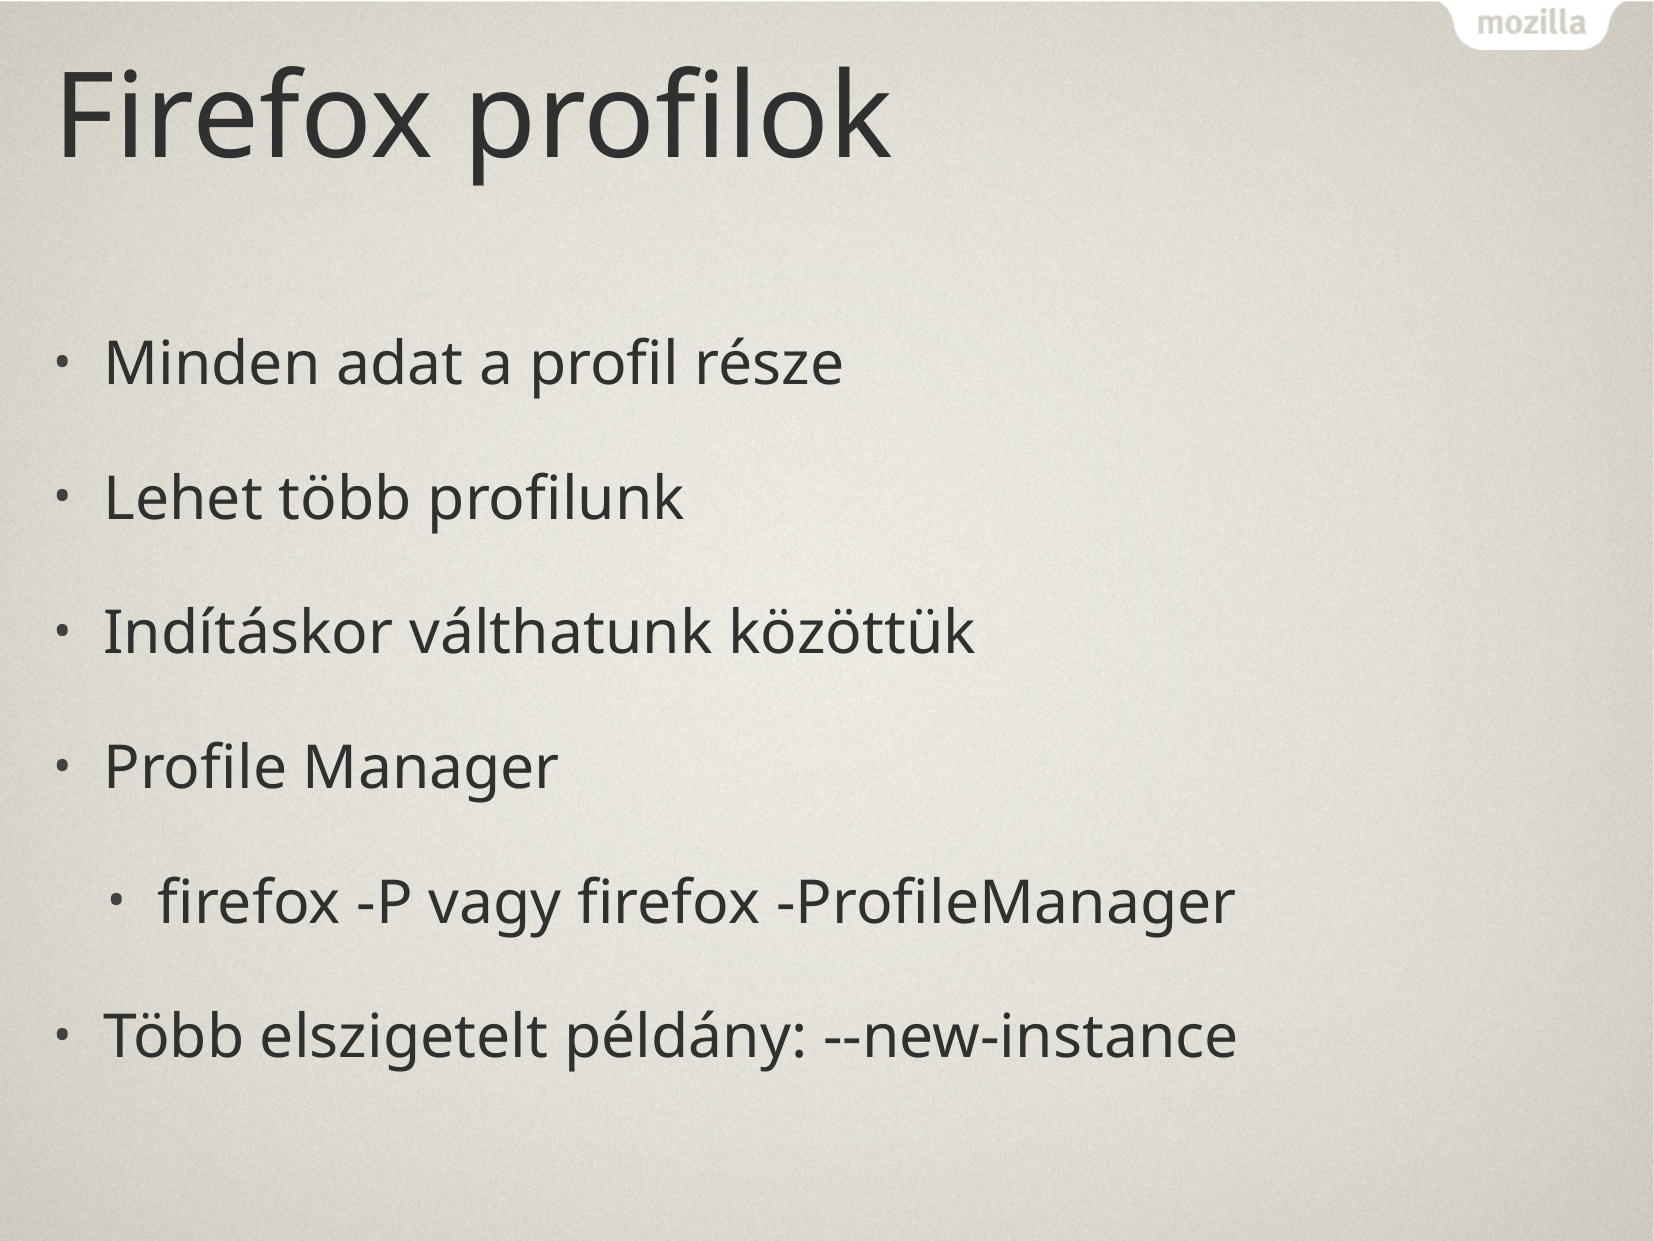

# Firefox profilok
Minden adat a profil része
Lehet több profilunk
Indításkor válthatunk közöttük
Profile Manager
firefox -P vagy firefox -ProfileManager
Több elszigetelt példány: --new-instance